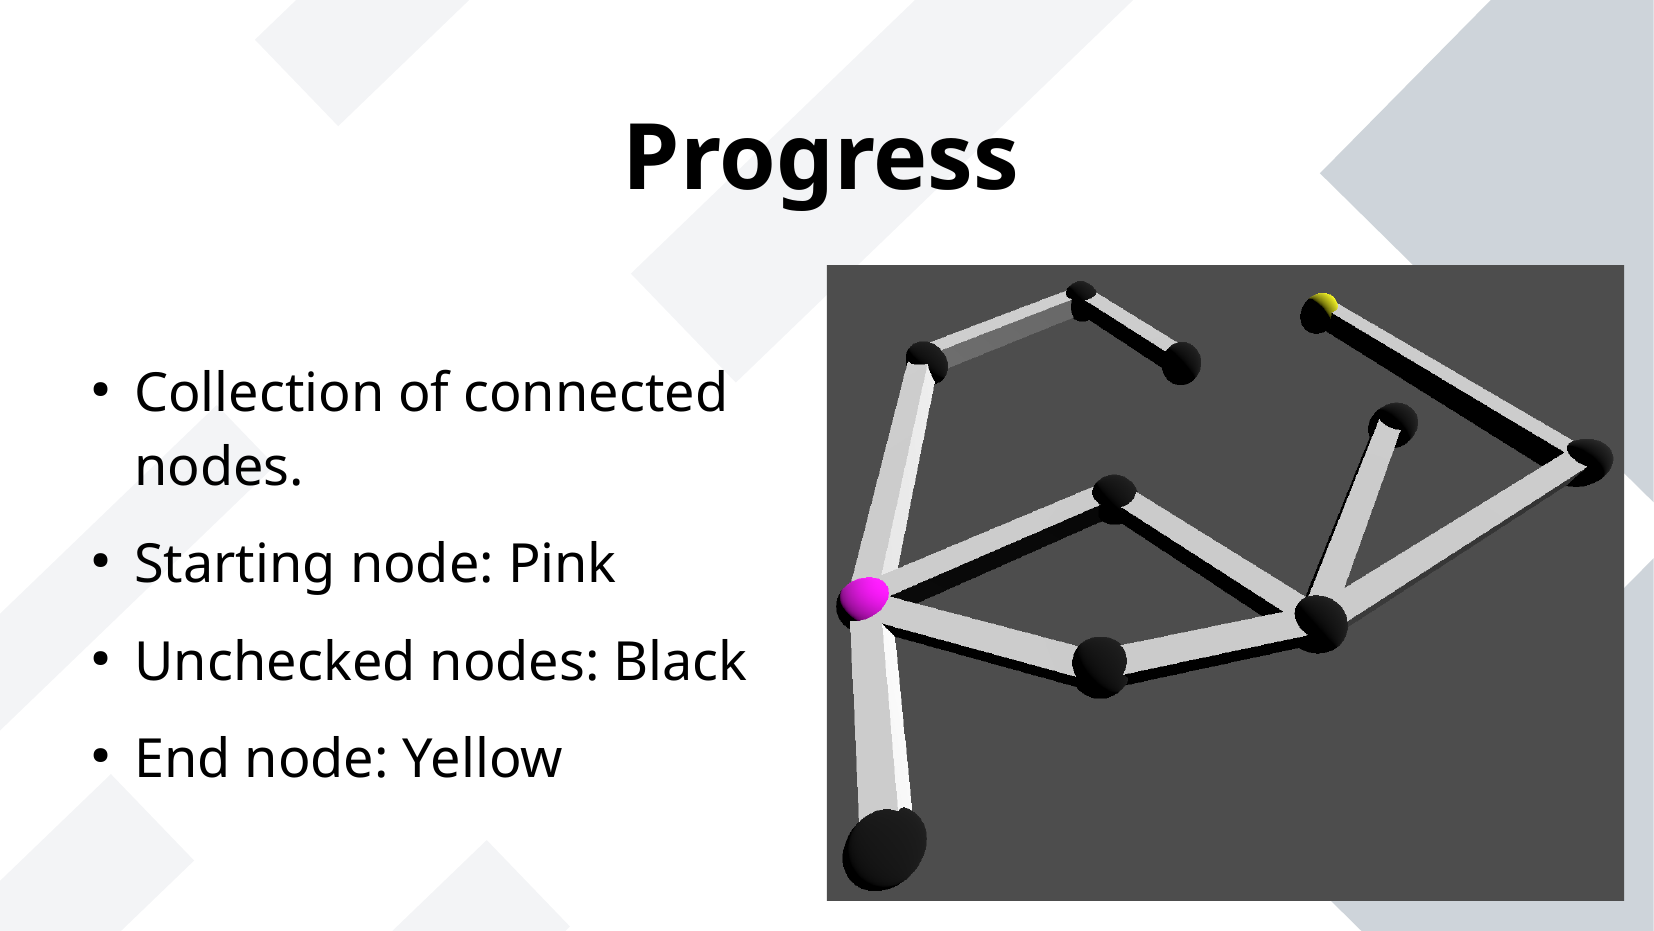

# Progress
Collection of connected nodes.
Starting node: Pink
Unchecked nodes: Black
End node: Yellow